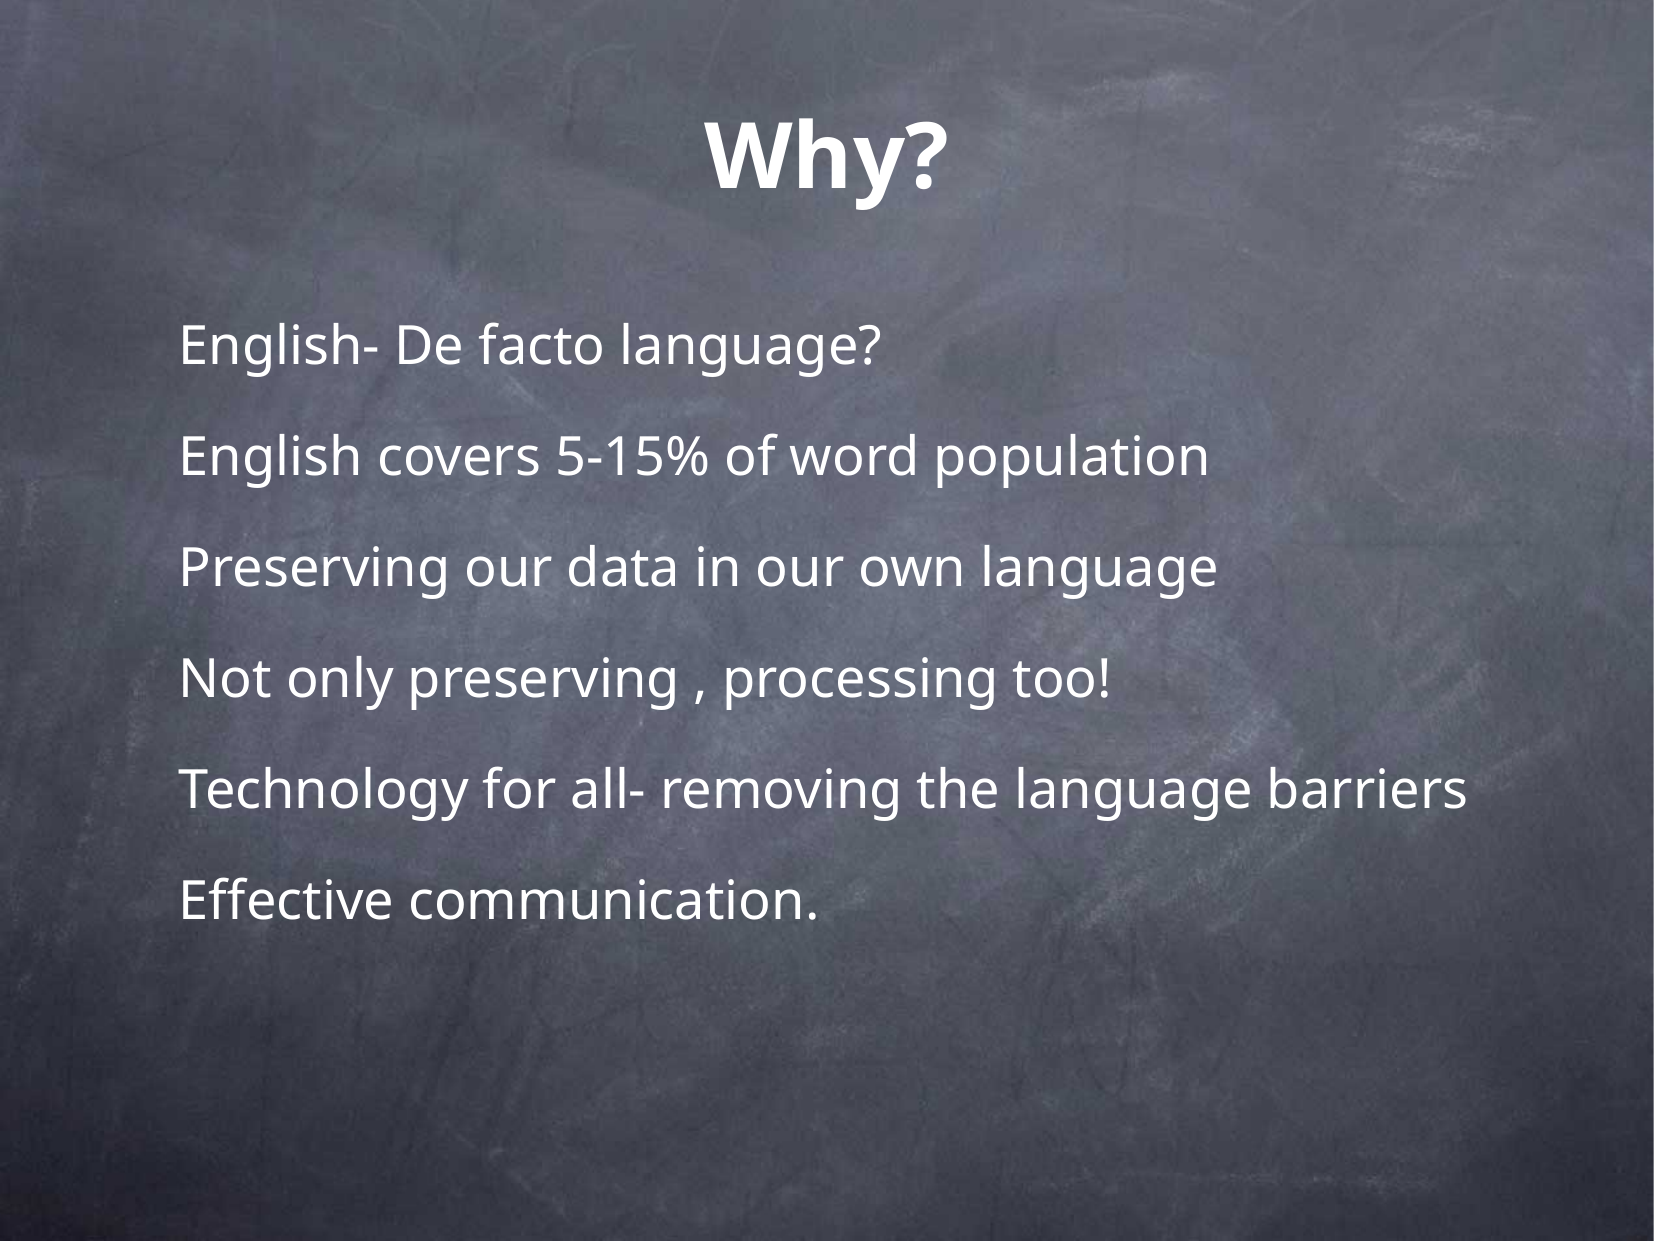

# Why?
 English- De facto language?
 English covers 5-15% of word population
 Preserving our data in our own language
 Not only preserving , processing too!
 Technology for all- removing the language barriers
 Effective communication.